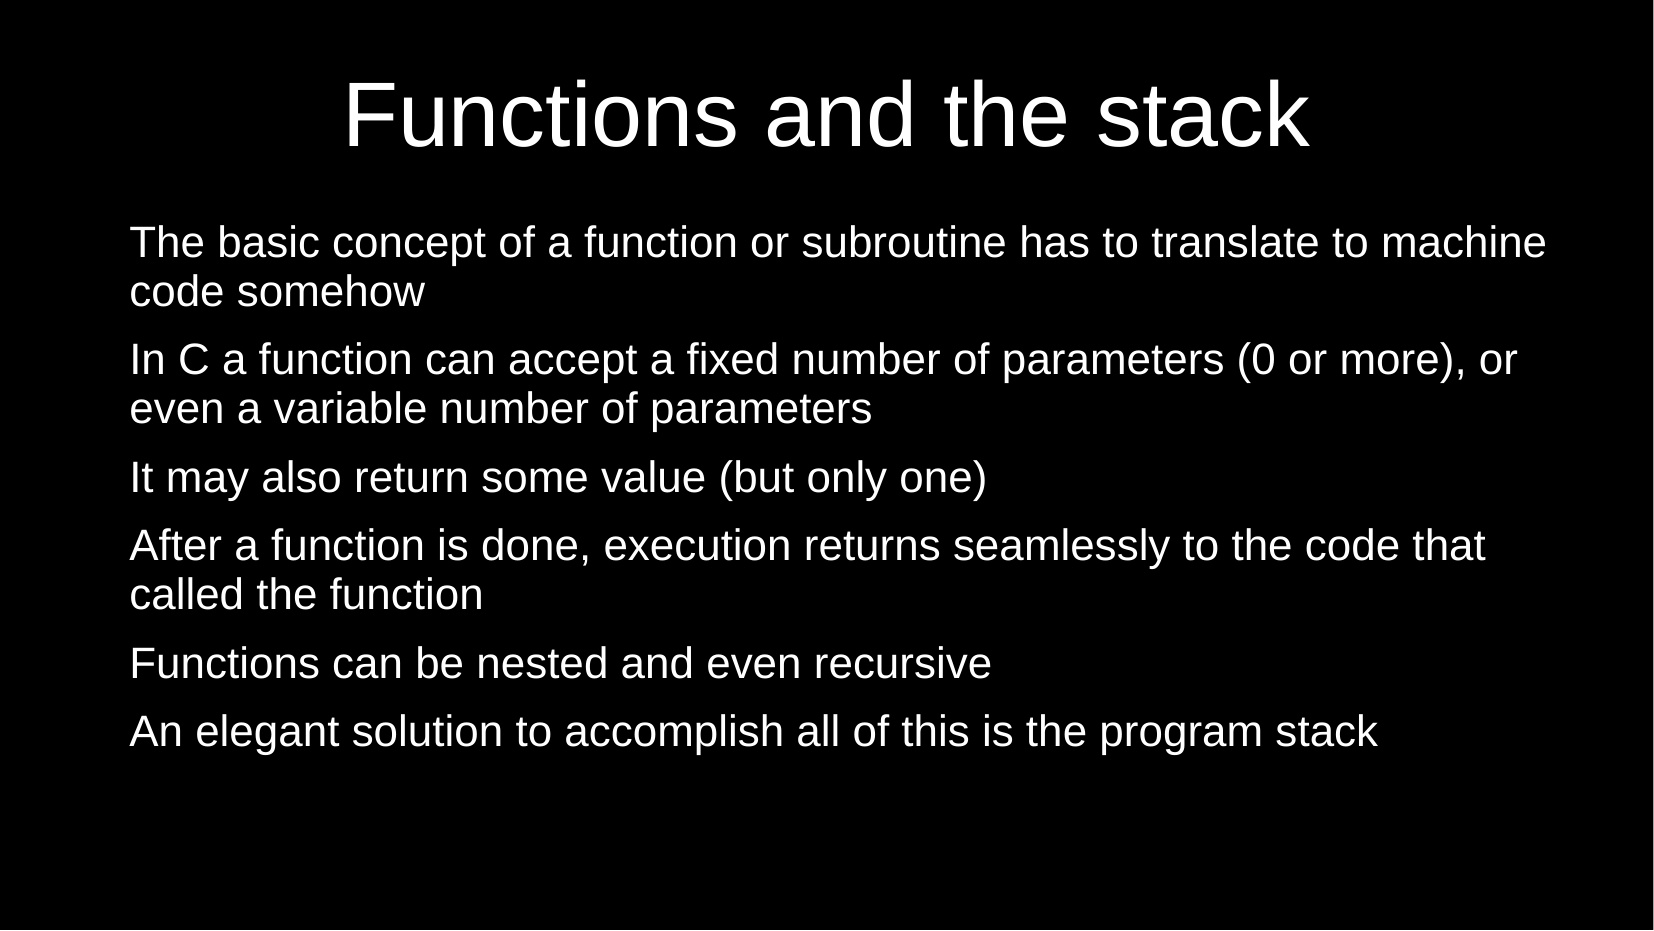

# Functions and the stack
The basic concept of a function or subroutine has to translate to machine code somehow
In C a function can accept a fixed number of parameters (0 or more), or even a variable number of parameters
It may also return some value (but only one)
After a function is done, execution returns seamlessly to the code that called the function
Functions can be nested and even recursive
An elegant solution to accomplish all of this is the program stack